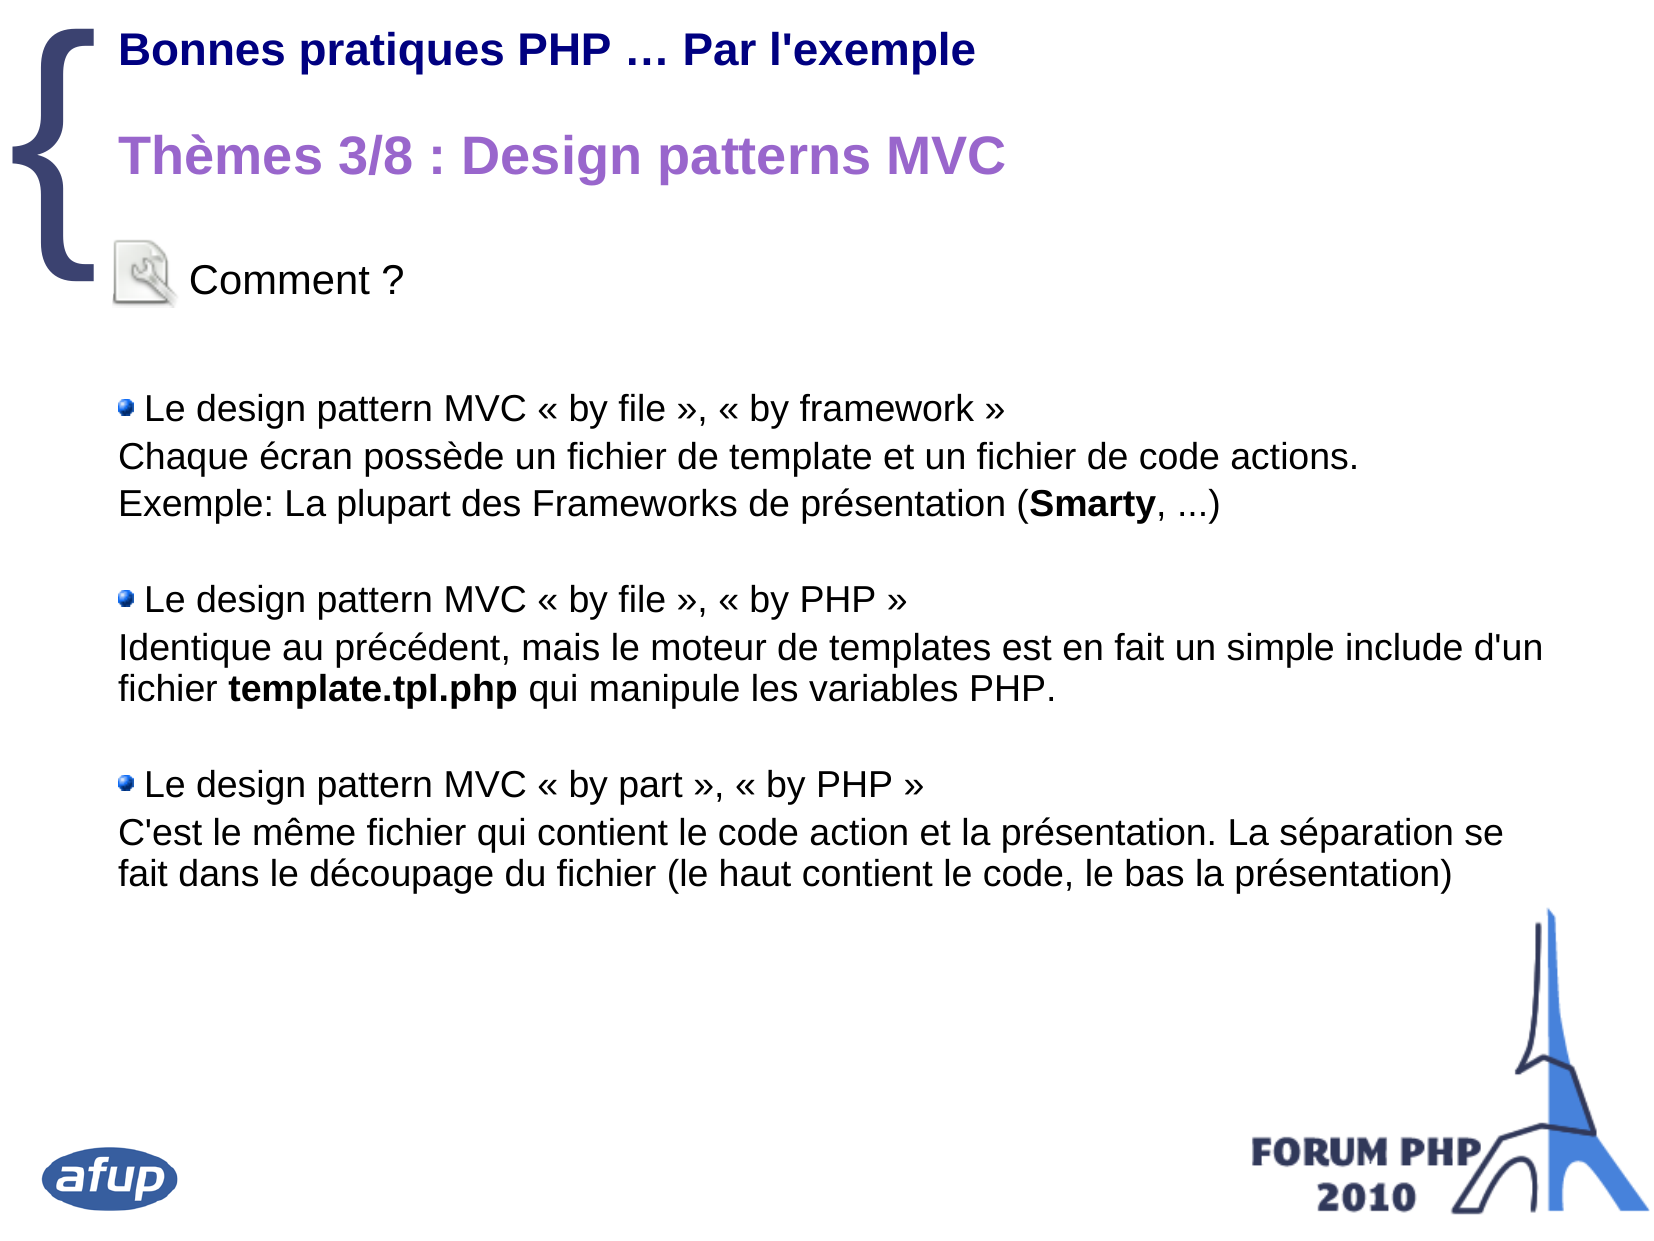

# Bonnes pratiques PHP … Par l'exemple Thèmes 3/8 : Design patterns MVC
Comment ?
 Le design pattern MVC « by file », « by framework »
Chaque écran possède un fichier de template et un fichier de code actions.
Exemple: La plupart des Frameworks de présentation (Smarty, ...)
 Le design pattern MVC « by file », « by PHP »
Identique au précédent, mais le moteur de templates est en fait un simple include d'un fichier template.tpl.php qui manipule les variables PHP.
 Le design pattern MVC « by part », « by PHP »
C'est le même fichier qui contient le code action et la présentation. La séparation se fait dans le découpage du fichier (le haut contient le code, le bas la présentation)